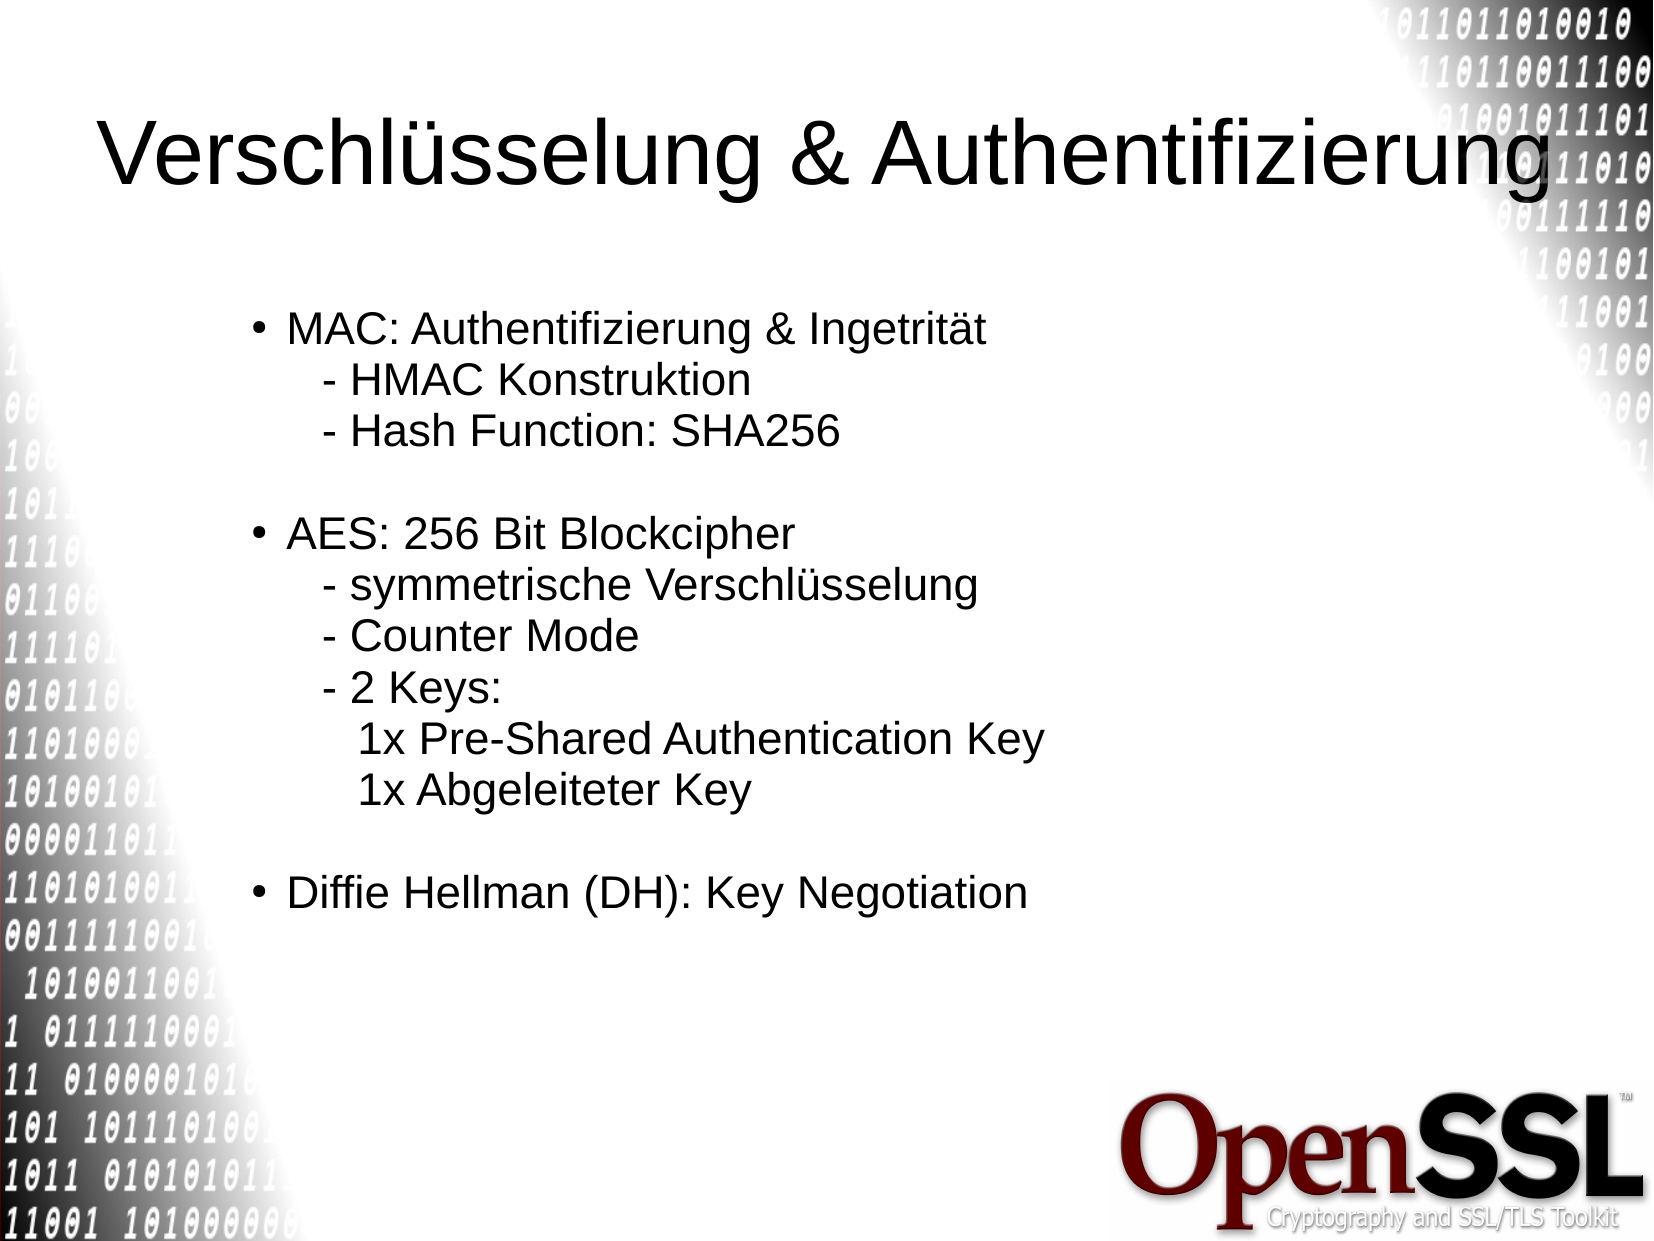

# Verschlüsselung & Authentifizierung
MAC: Authentifizierung & Ingetrität
- HMAC Konstruktion
- Hash Function: SHA256
AES: 256 Bit Blockcipher
- symmetrische Verschlüsselung
- Counter Mode
- 2 Keys:
1x Pre-Shared Authentication Key
1x Abgeleiteter Key
Diffie Hellman (DH): Key Negotiation